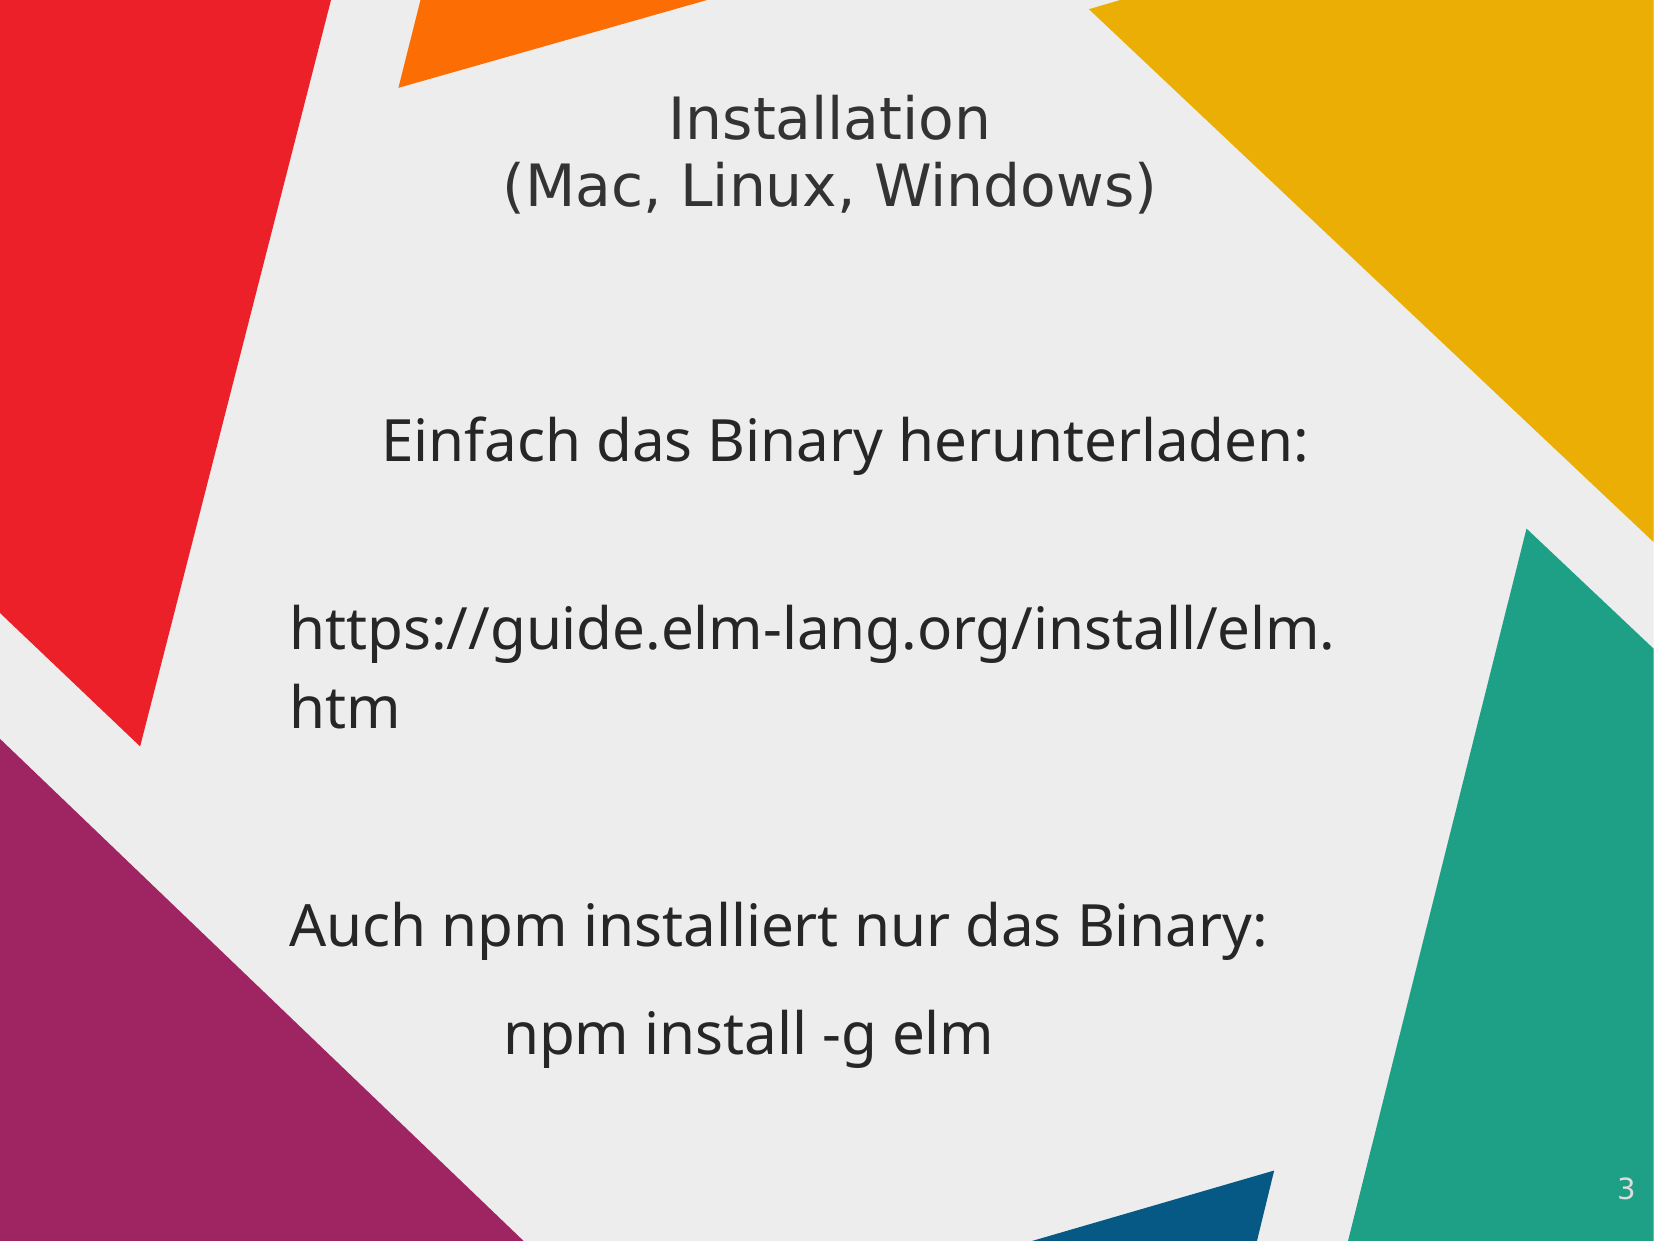

# Installation (Mac, Linux, Windows)
 Einfach das Binary herunterladen:
 https://guide.elm-lang.org/install/elm.htm
Auch npm installiert nur das Binary:
 npm install -g elm
3